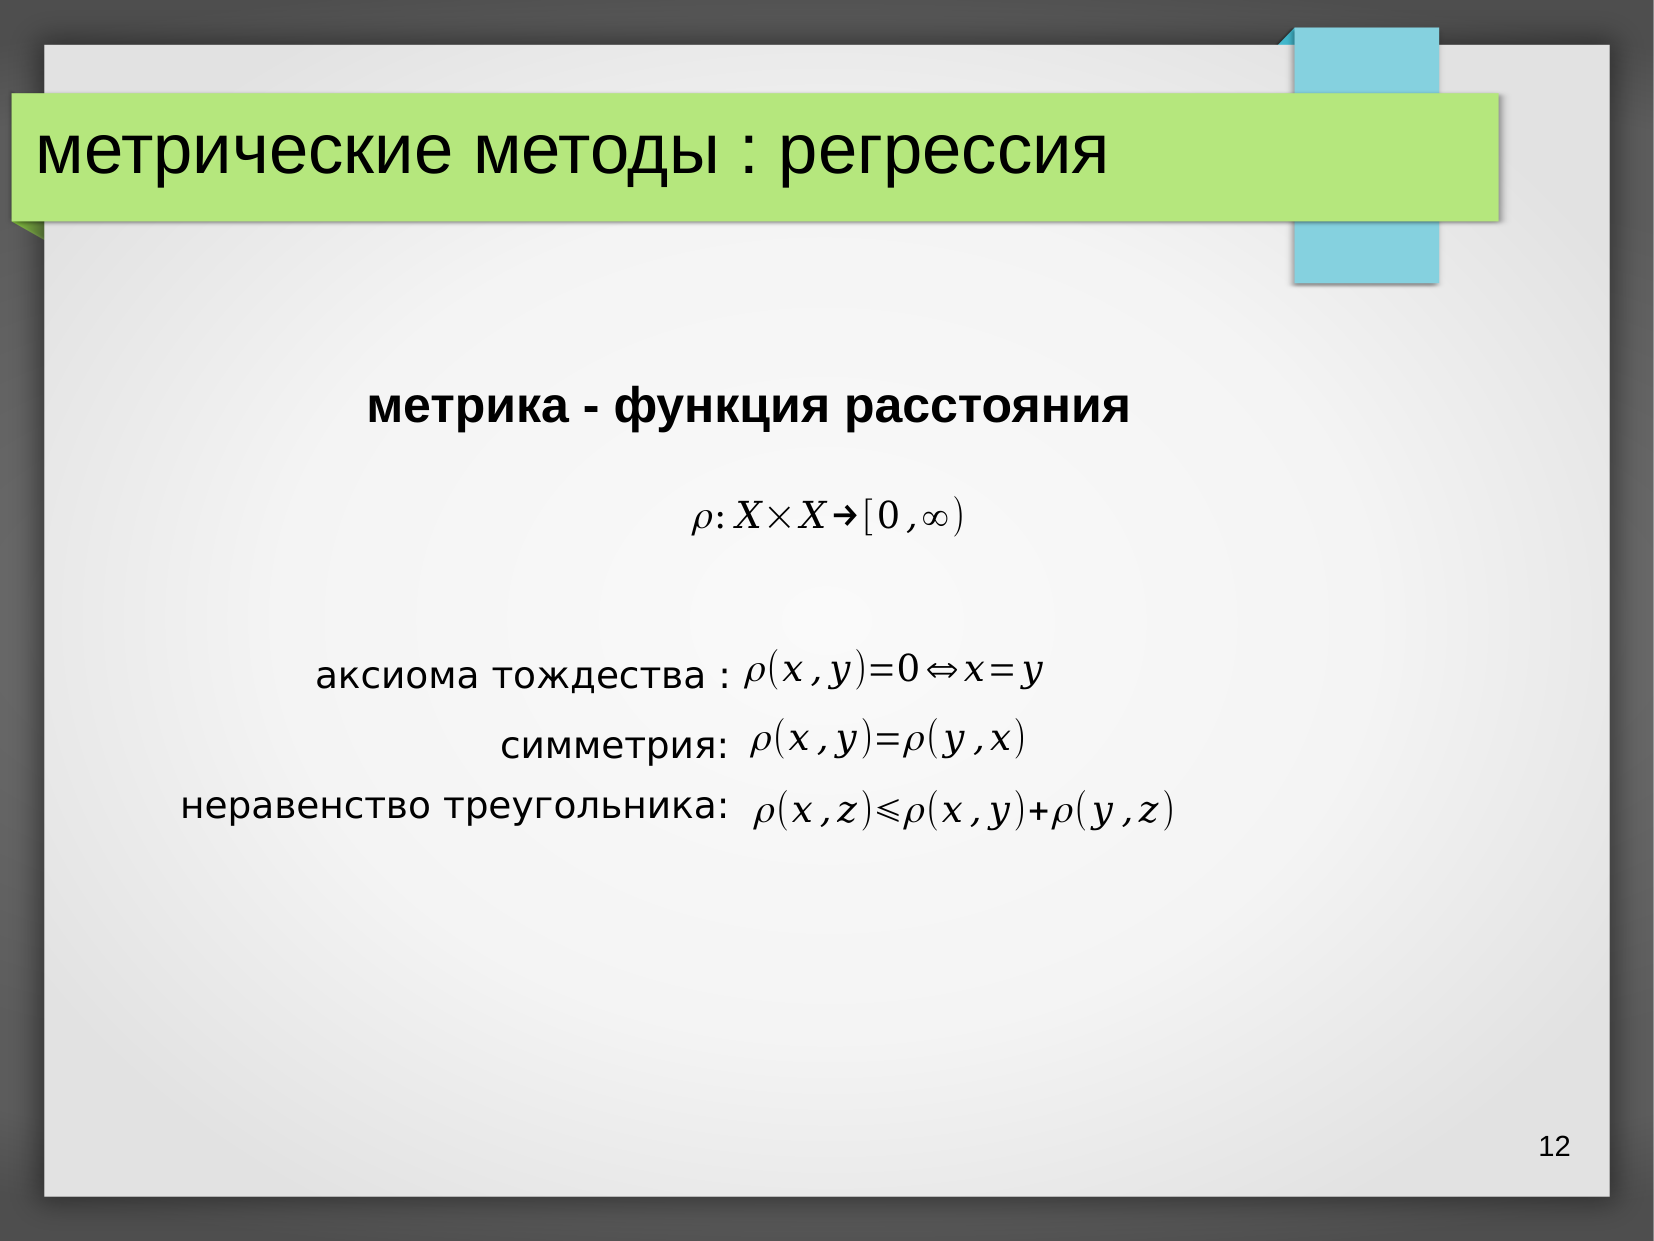

метрические методы : регрессия
# метрика - функция расстояния
аксиома тождества :
симметрия:
 неравенство треугольника:
12